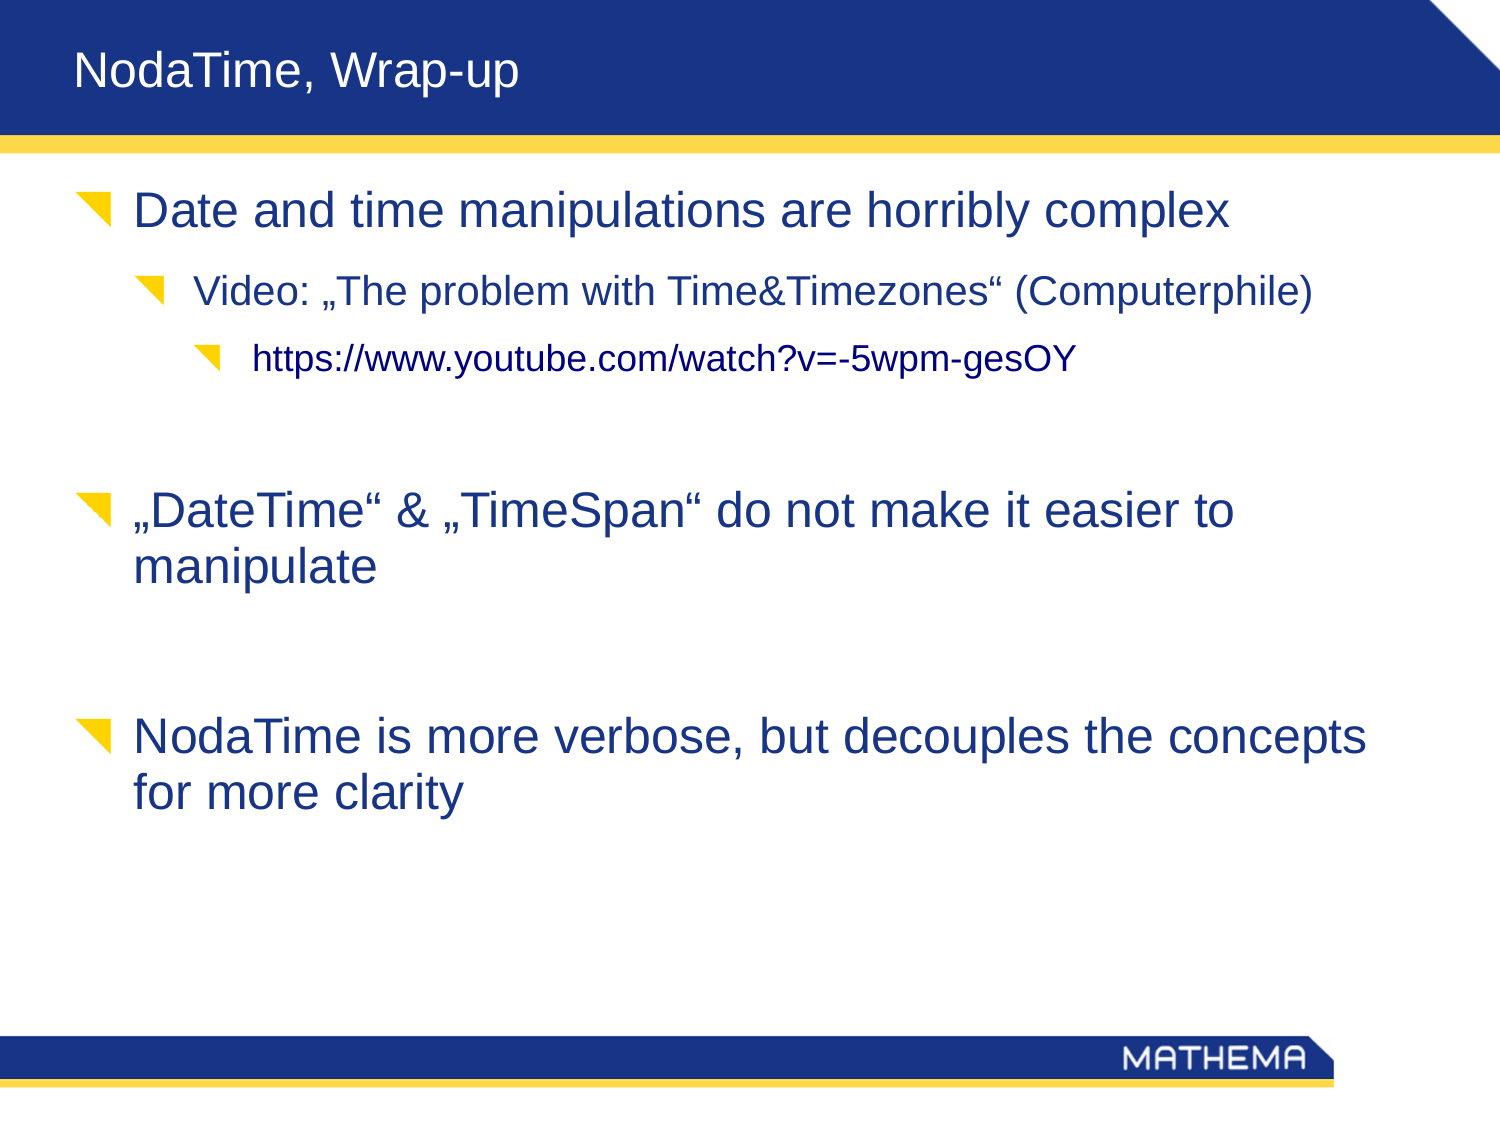

# NodaTime, Wrap-up
Date and time manipulations are horribly complex
Video: „The problem with Time&Timezones“ (Computerphile)
https://www.youtube.com/watch?v=-5wpm-gesOY
„DateTime“ & „TimeSpan“ do not make it easier to manipulate
NodaTime is more verbose, but decouples the concepts for more clarity